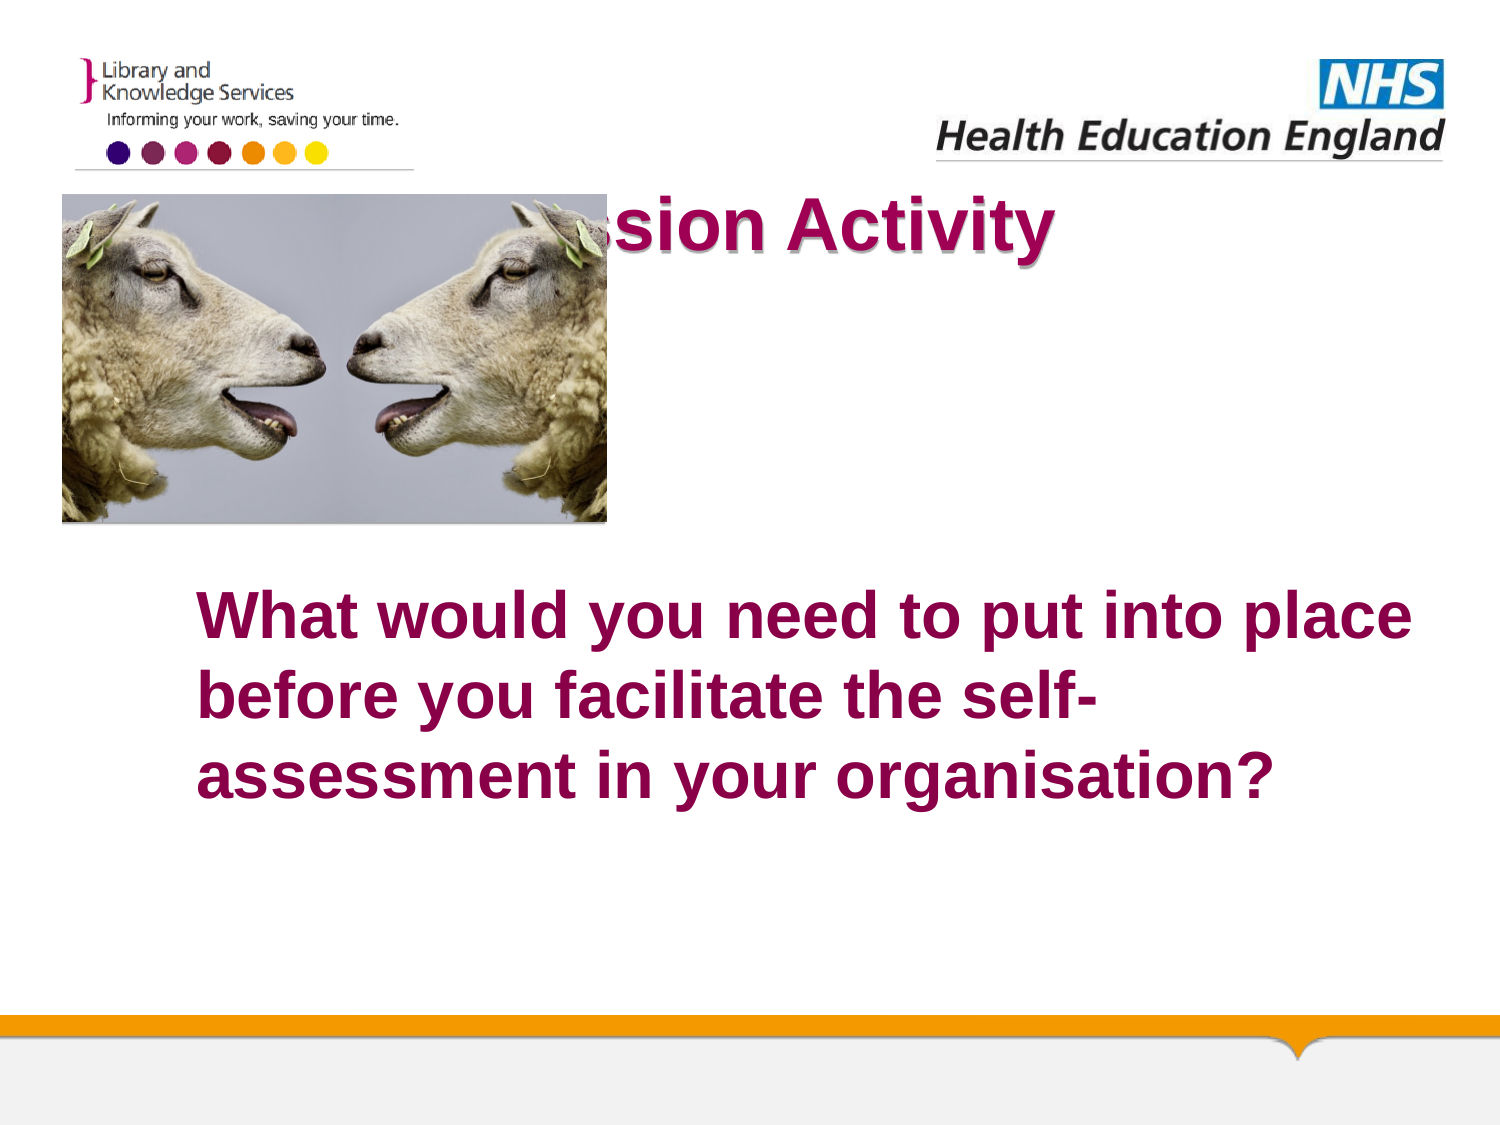

# Discussion Activity
What would you need to put into place before you facilitate the self-assessment in your organisation?